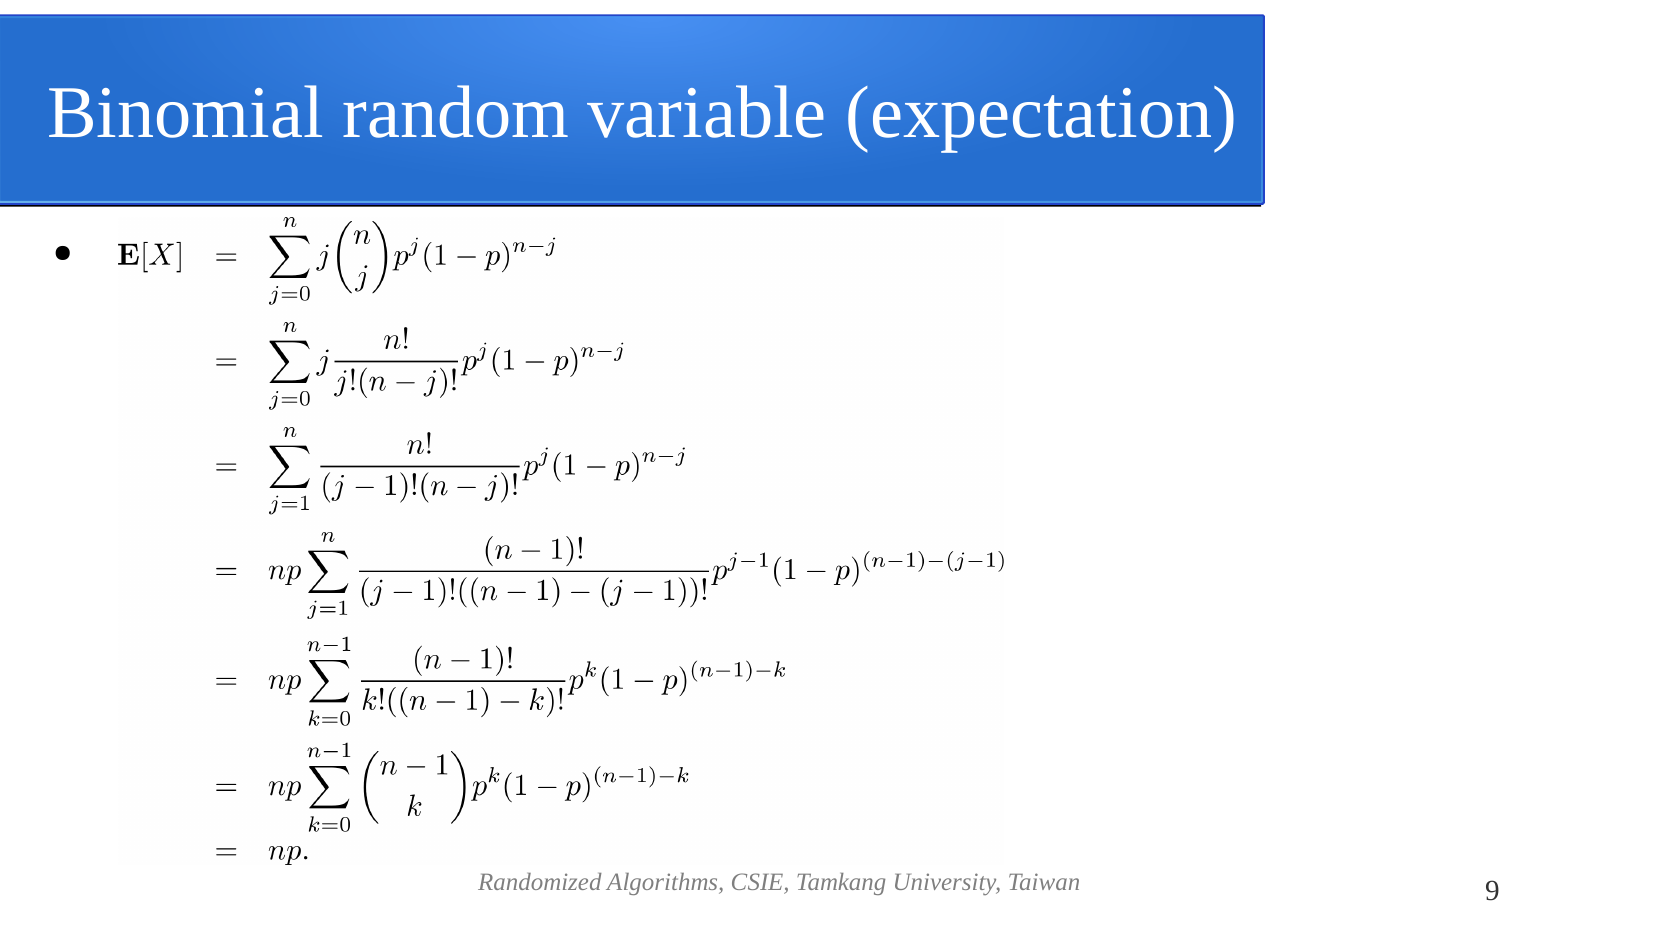

# Binomial random variable (expectation)
Randomized Algorithms, CSIE, Tamkang University, Taiwan
9